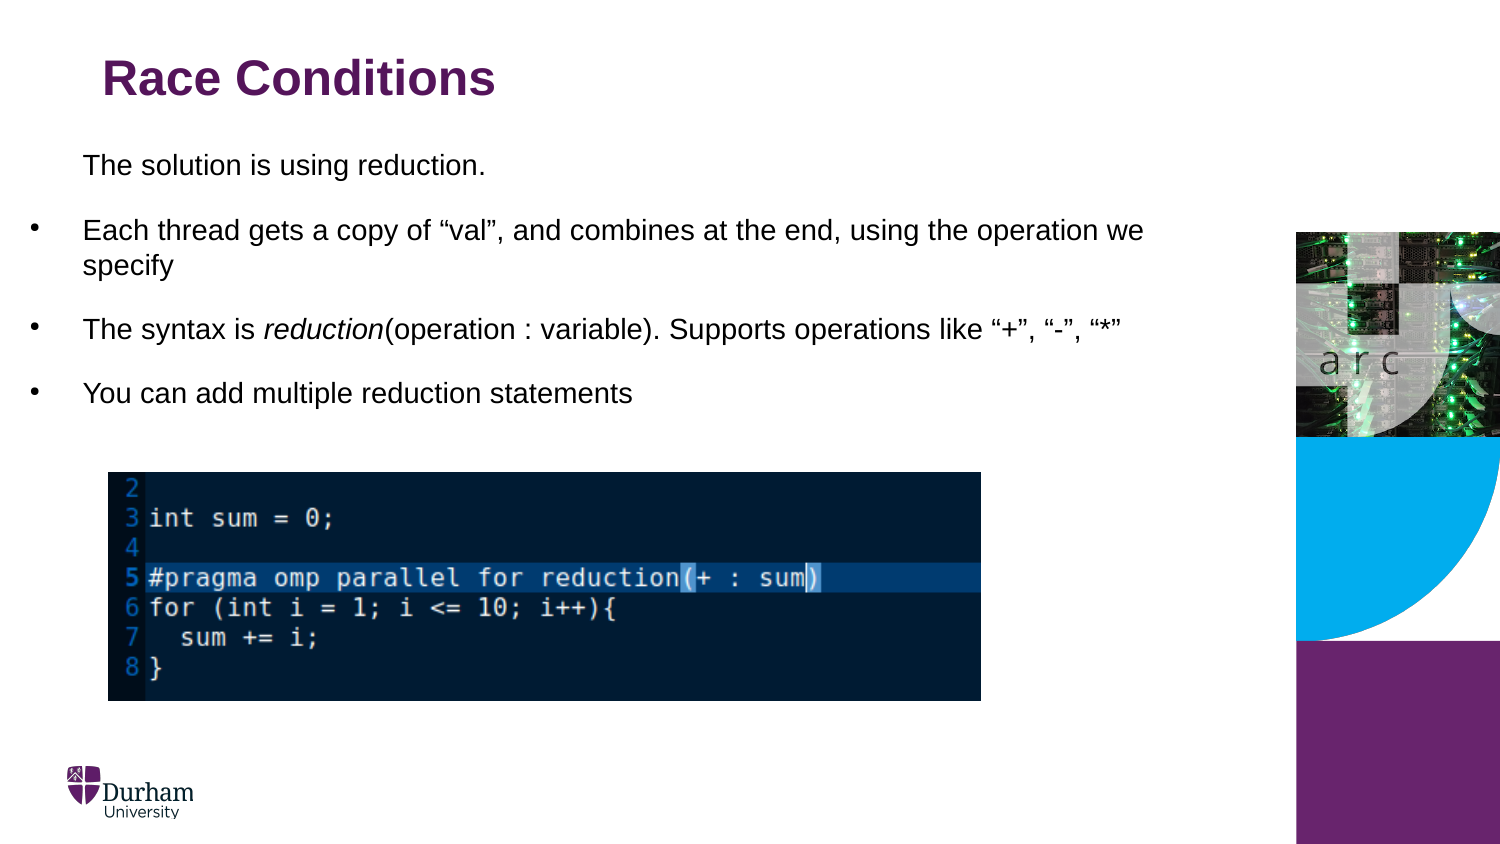

# Race Conditions
The solution is using reduction.
Each thread gets a copy of “val”, and combines at the end, using the operation we specify
The syntax is reduction(operation : variable). Supports operations like “+”, “-”, “*”
You can add multiple reduction statements